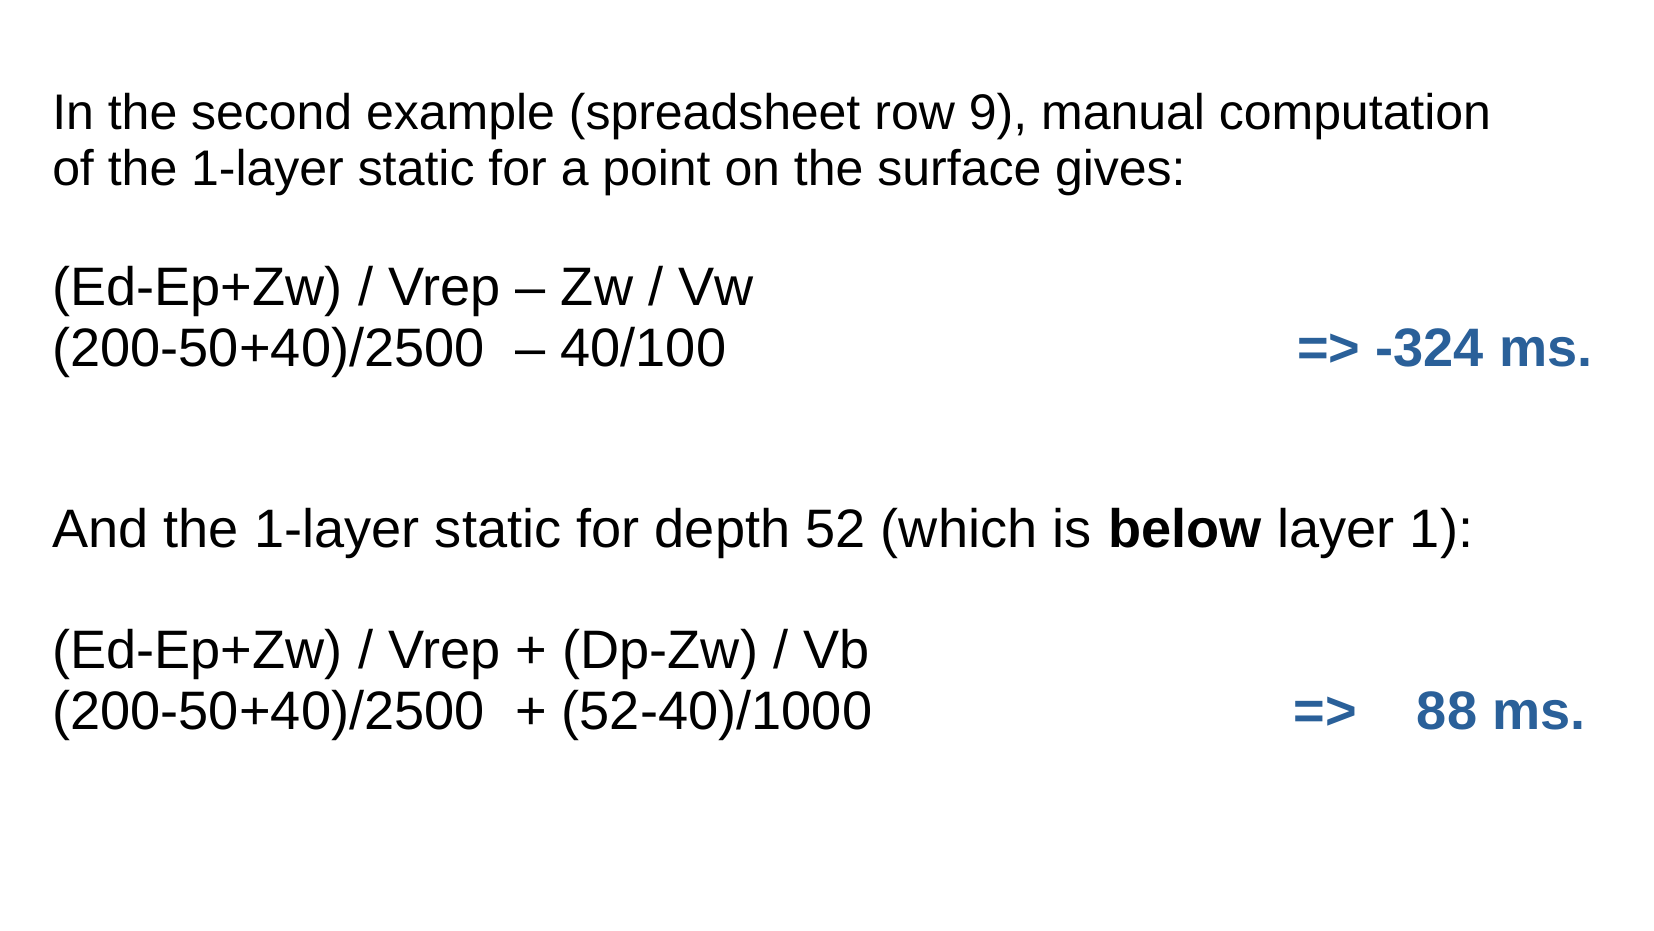

In the second example (spreadsheet row 9), manual computation of the 1-layer static for a point on the surface gives:
(Ed-Ep+Zw) / Vrep – Zw / Vw
(200-50+40)/2500 – 40/100 => -324 ms.
And the 1-layer static for depth 52 (which is below layer 1):
(Ed-Ep+Zw) / Vrep + (Dp-Zw) / Vb
(200-50+40)/2500 + (52-40)/1000 => 88 ms.